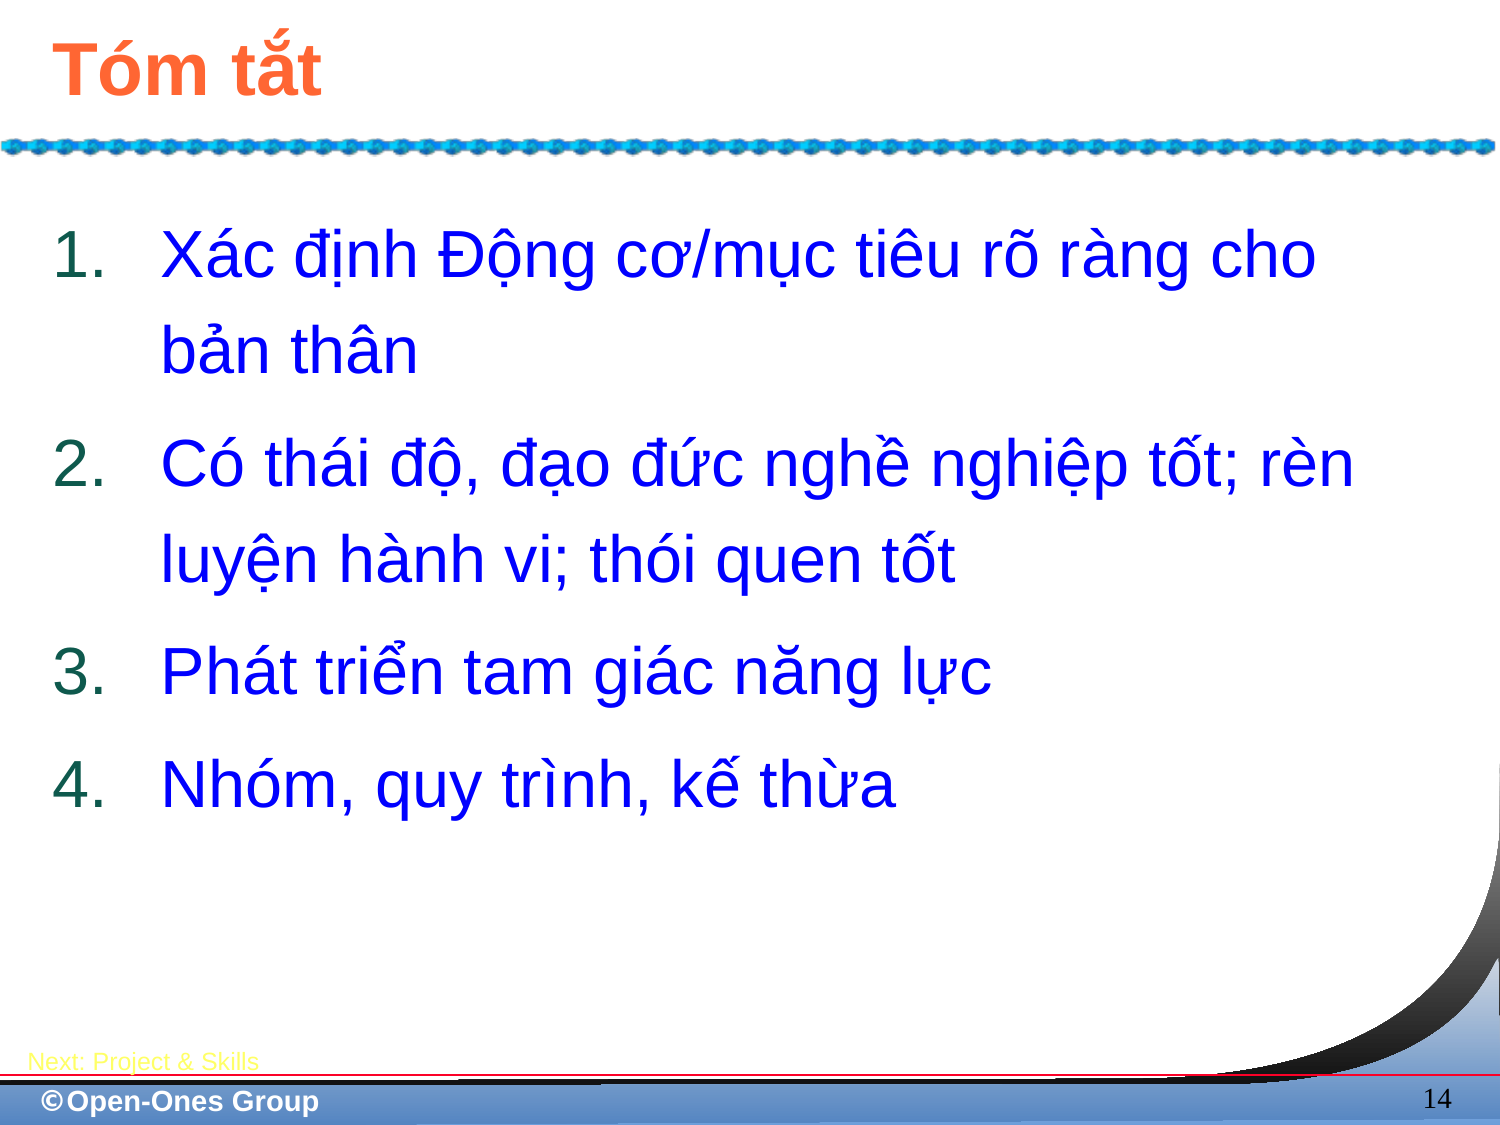

Tóm tắt
# Xác định Động cơ/mục tiêu rõ ràng cho bản thân
Có thái độ, đạo đức nghề nghiệp tốt; rèn luyện hành vi; thói quen tốt
Phát triển tam giác năng lực
Nhóm, quy trình, kế thừa
Next: Project & Skills
14